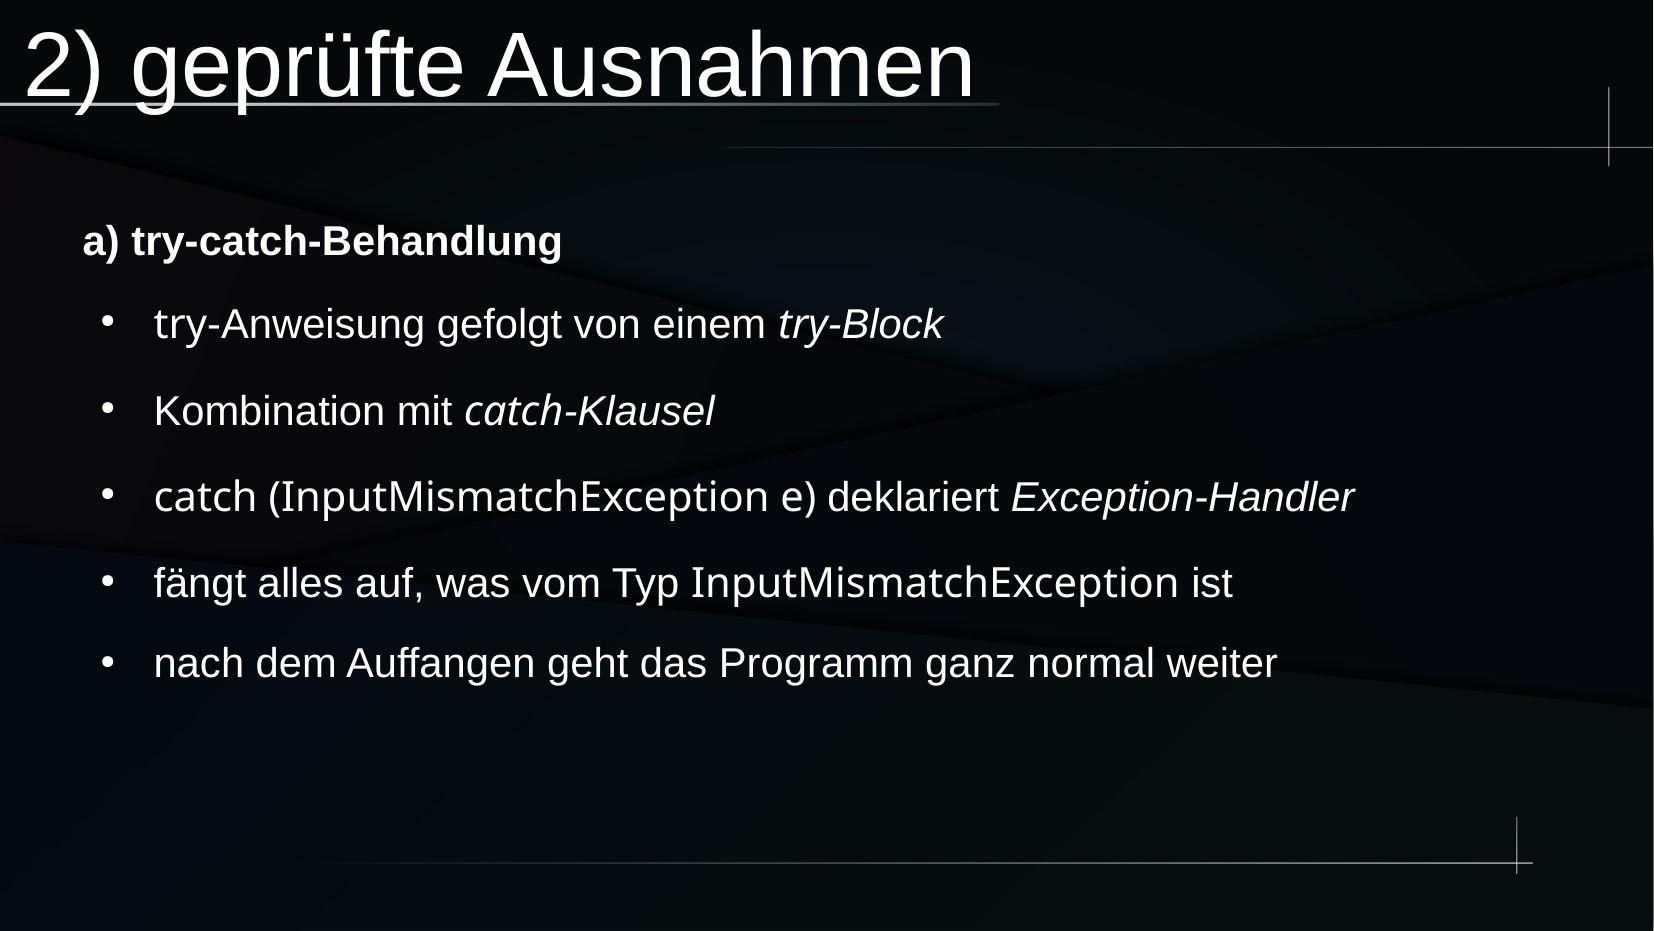

# 2) geprüfte Ausnahmen
a) try-catch-Behandlung
try-Anweisung gefolgt von einem try-Block
Kombination mit catch-Klausel
catch (InputMismatchException e) deklariert Exception-Handler
fängt alles auf, was vom Typ InputMismatchException ist
nach dem Auffangen geht das Programm ganz normal weiter